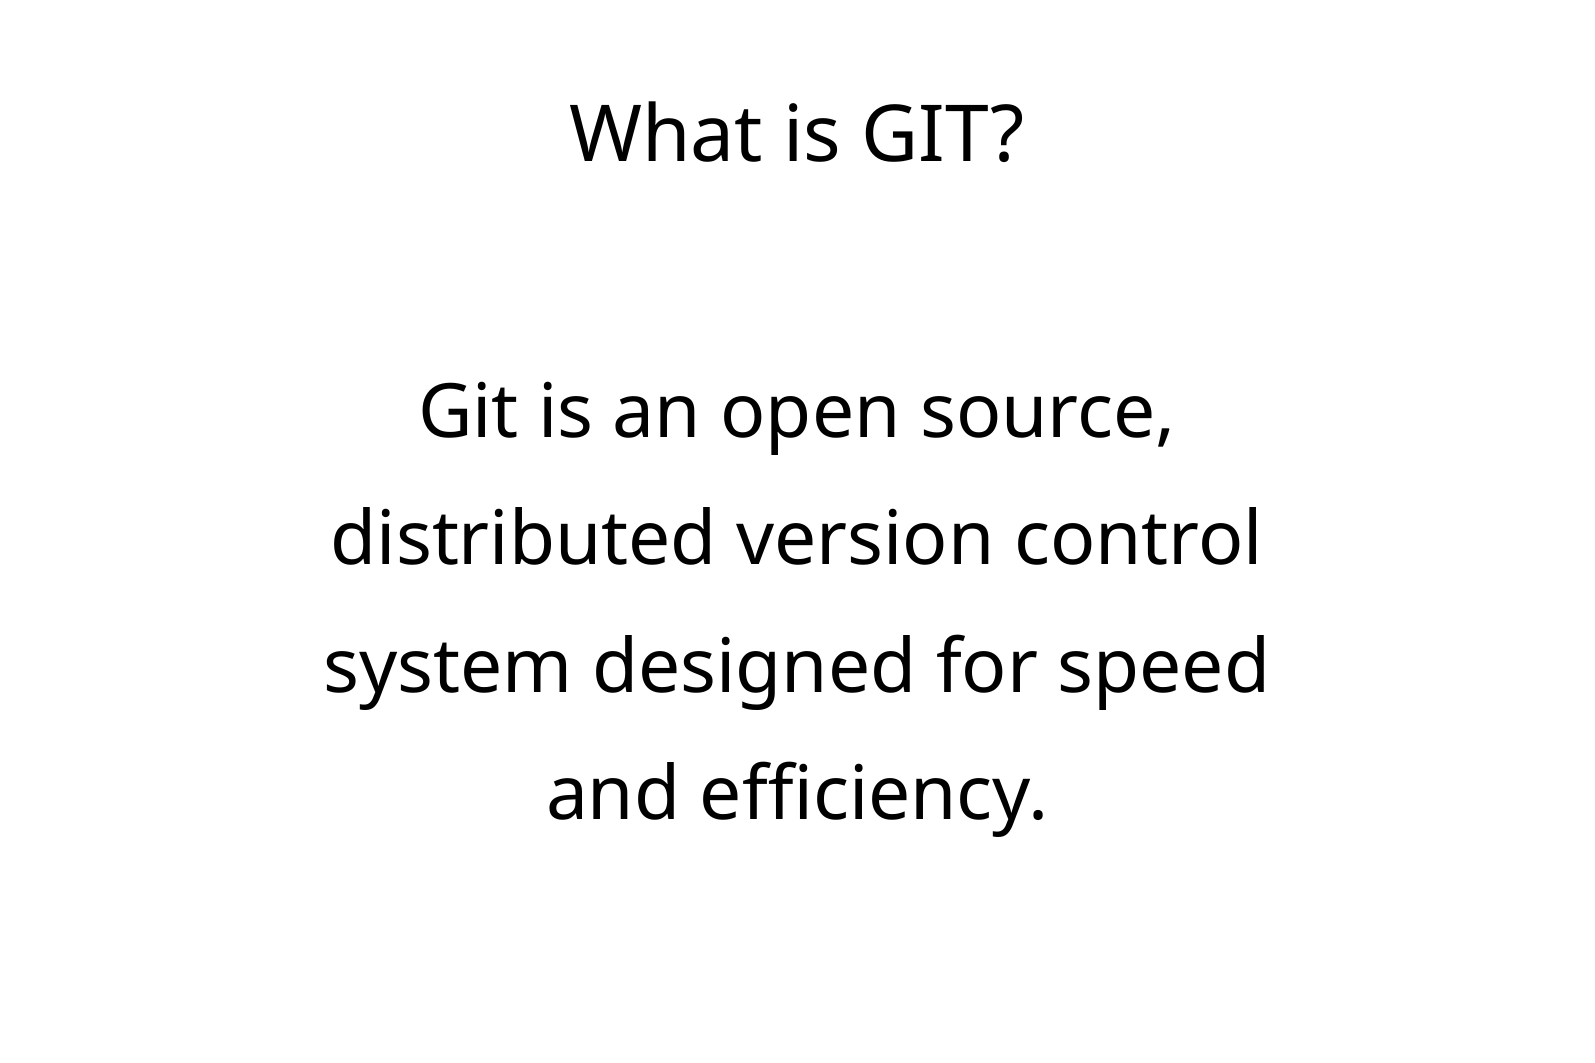

# What is GIT?
Git is an open source,
distributed version control
system designed for speed
and efficiency.